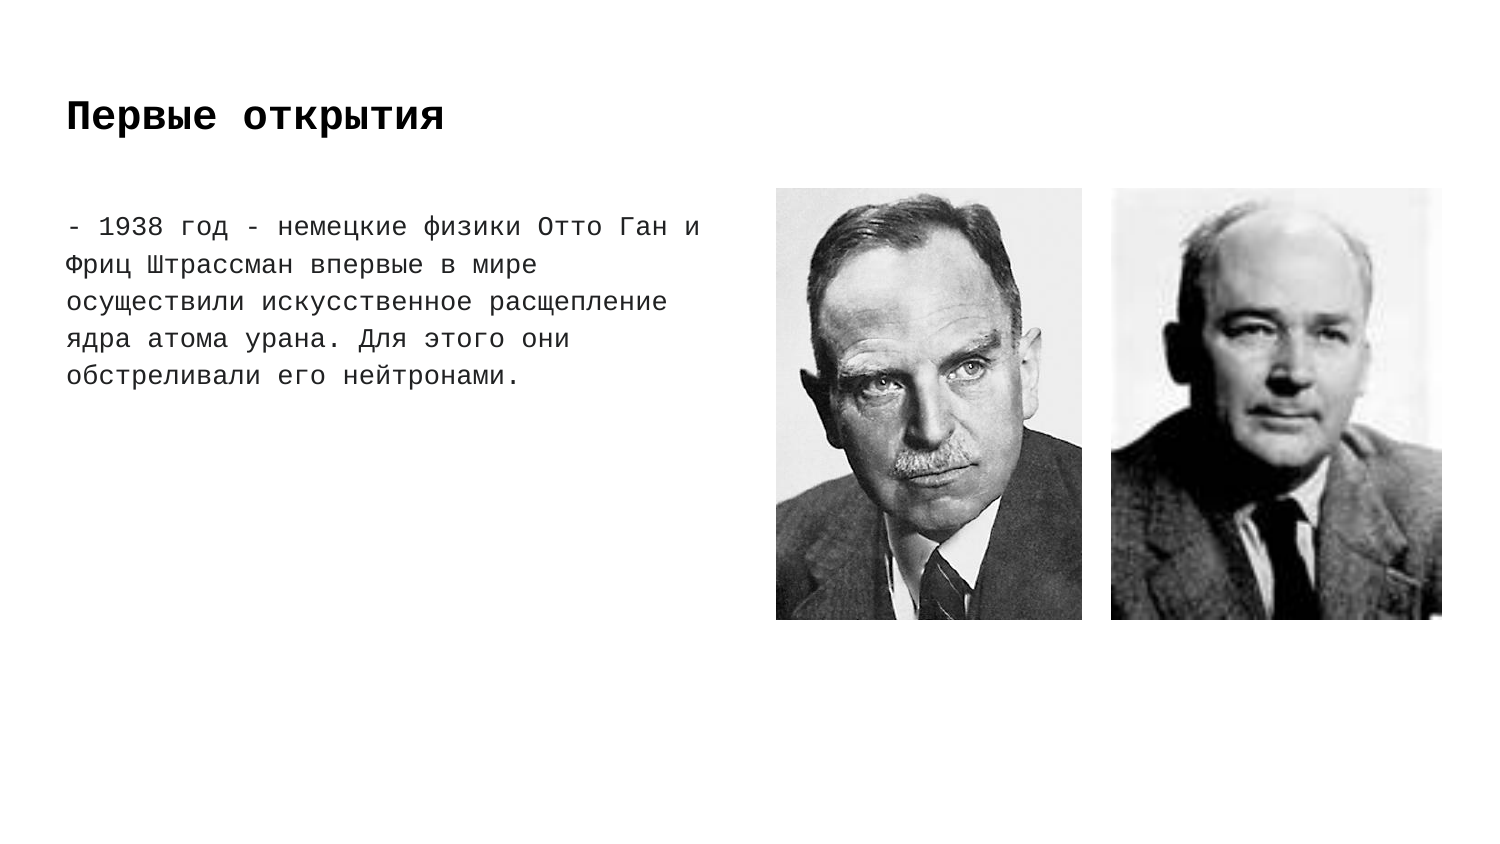

# Первые открытия
- 1938 год - немецкие физики Отто Ган и Фриц Штрассман впервые в мире осуществили искусственное расщепление ядра атома урана. Для этого они обстреливали его нейтронами.